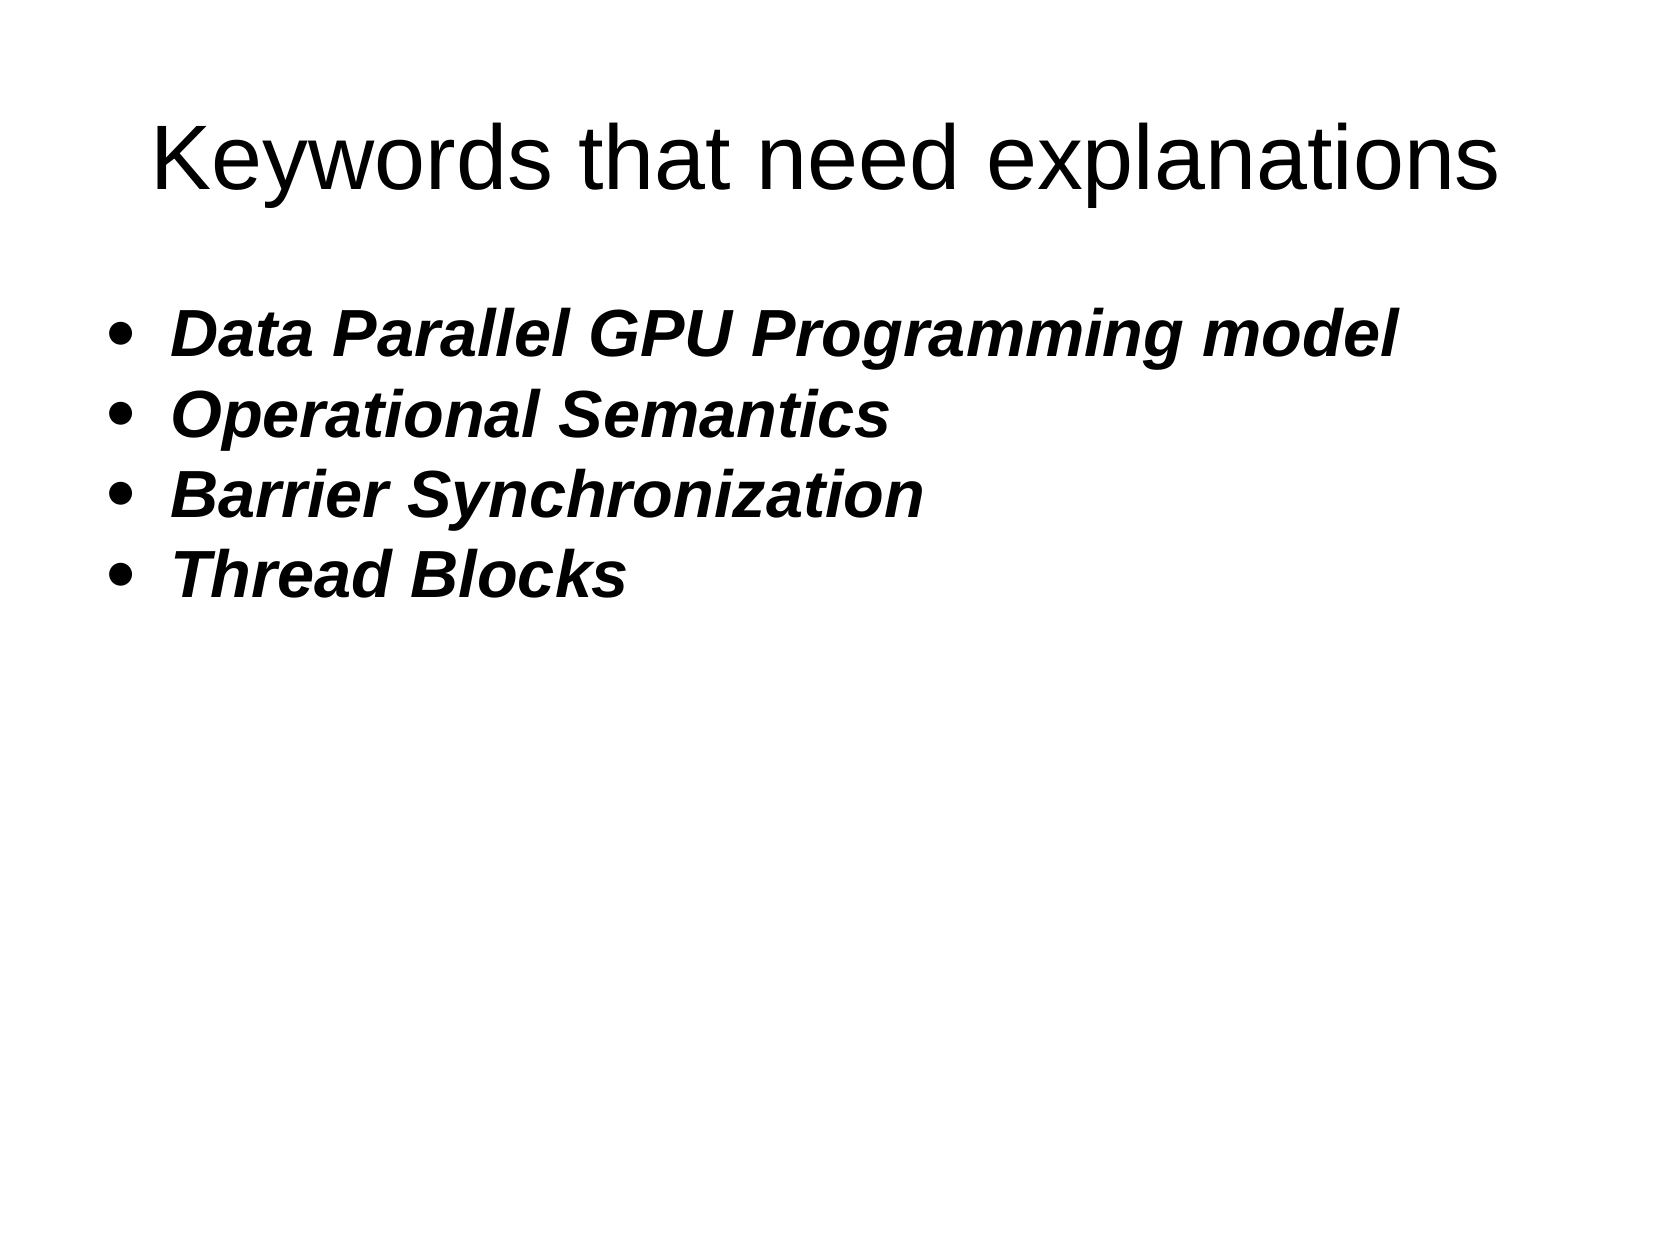

# Keywords that need explanations
Data Parallel GPU Programming model
Operational Semantics
Barrier Synchronization
Thread Blocks